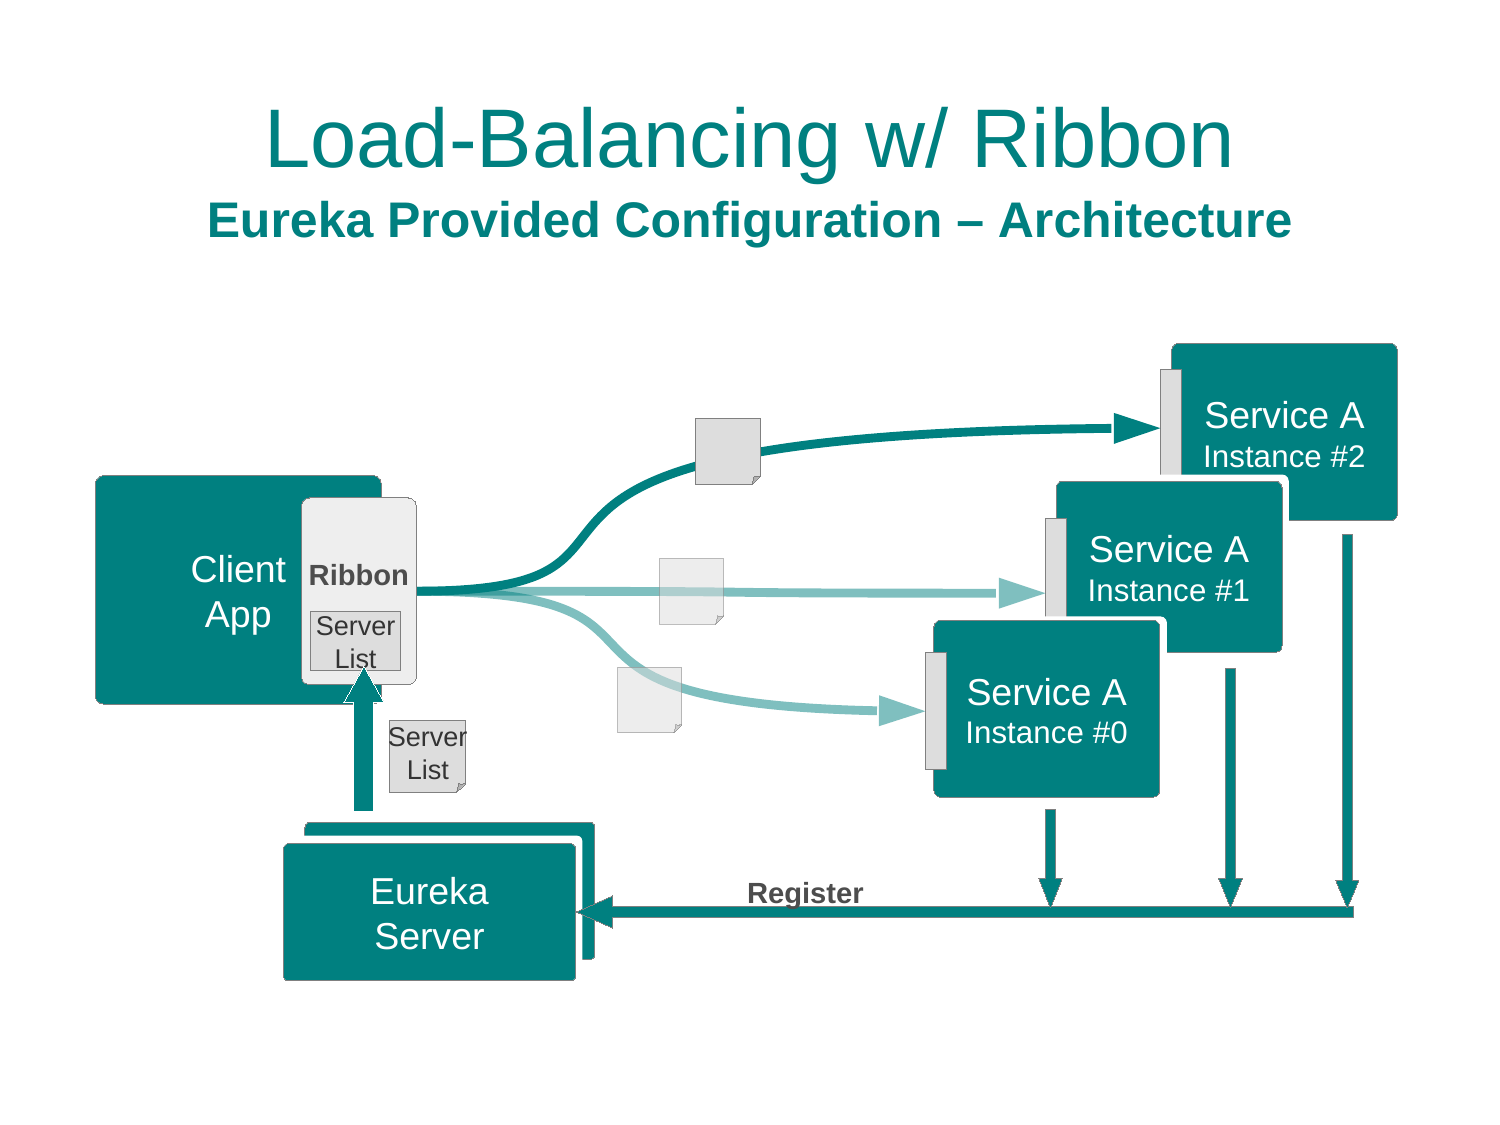

# Load-Balancing w/ Ribbon
Eureka Provided Configuration – Architecture
Service A
Instance #2
Client
App
Service A
Instance #1
Ribbon
Server
List
Service A
Instance #0
Server
List
Eureka
Server
Register